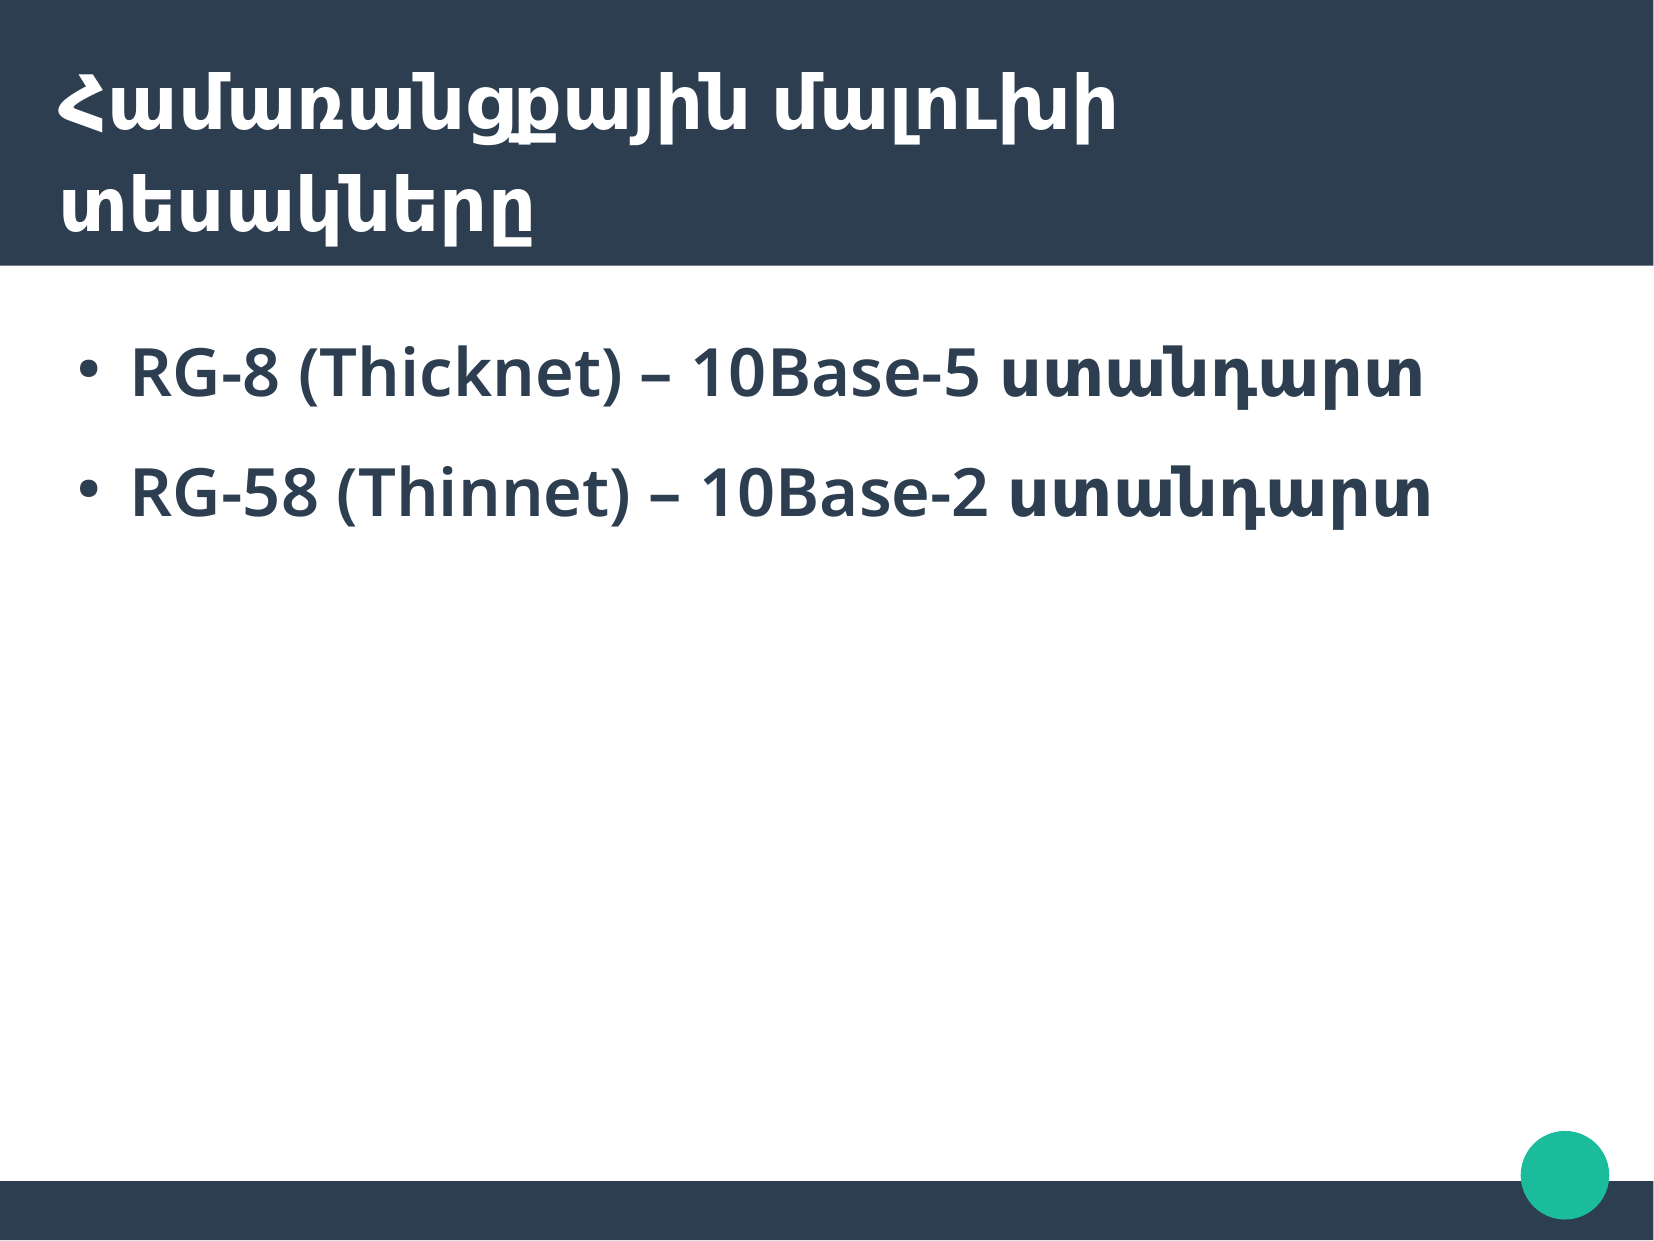

# Համառանցքային մալուխի տեսակները
RG-8 (Thicknet) – 10Base-5 ստանդարտ
RG-58 (Thinnet) – 10Base-2 ստանդարտ